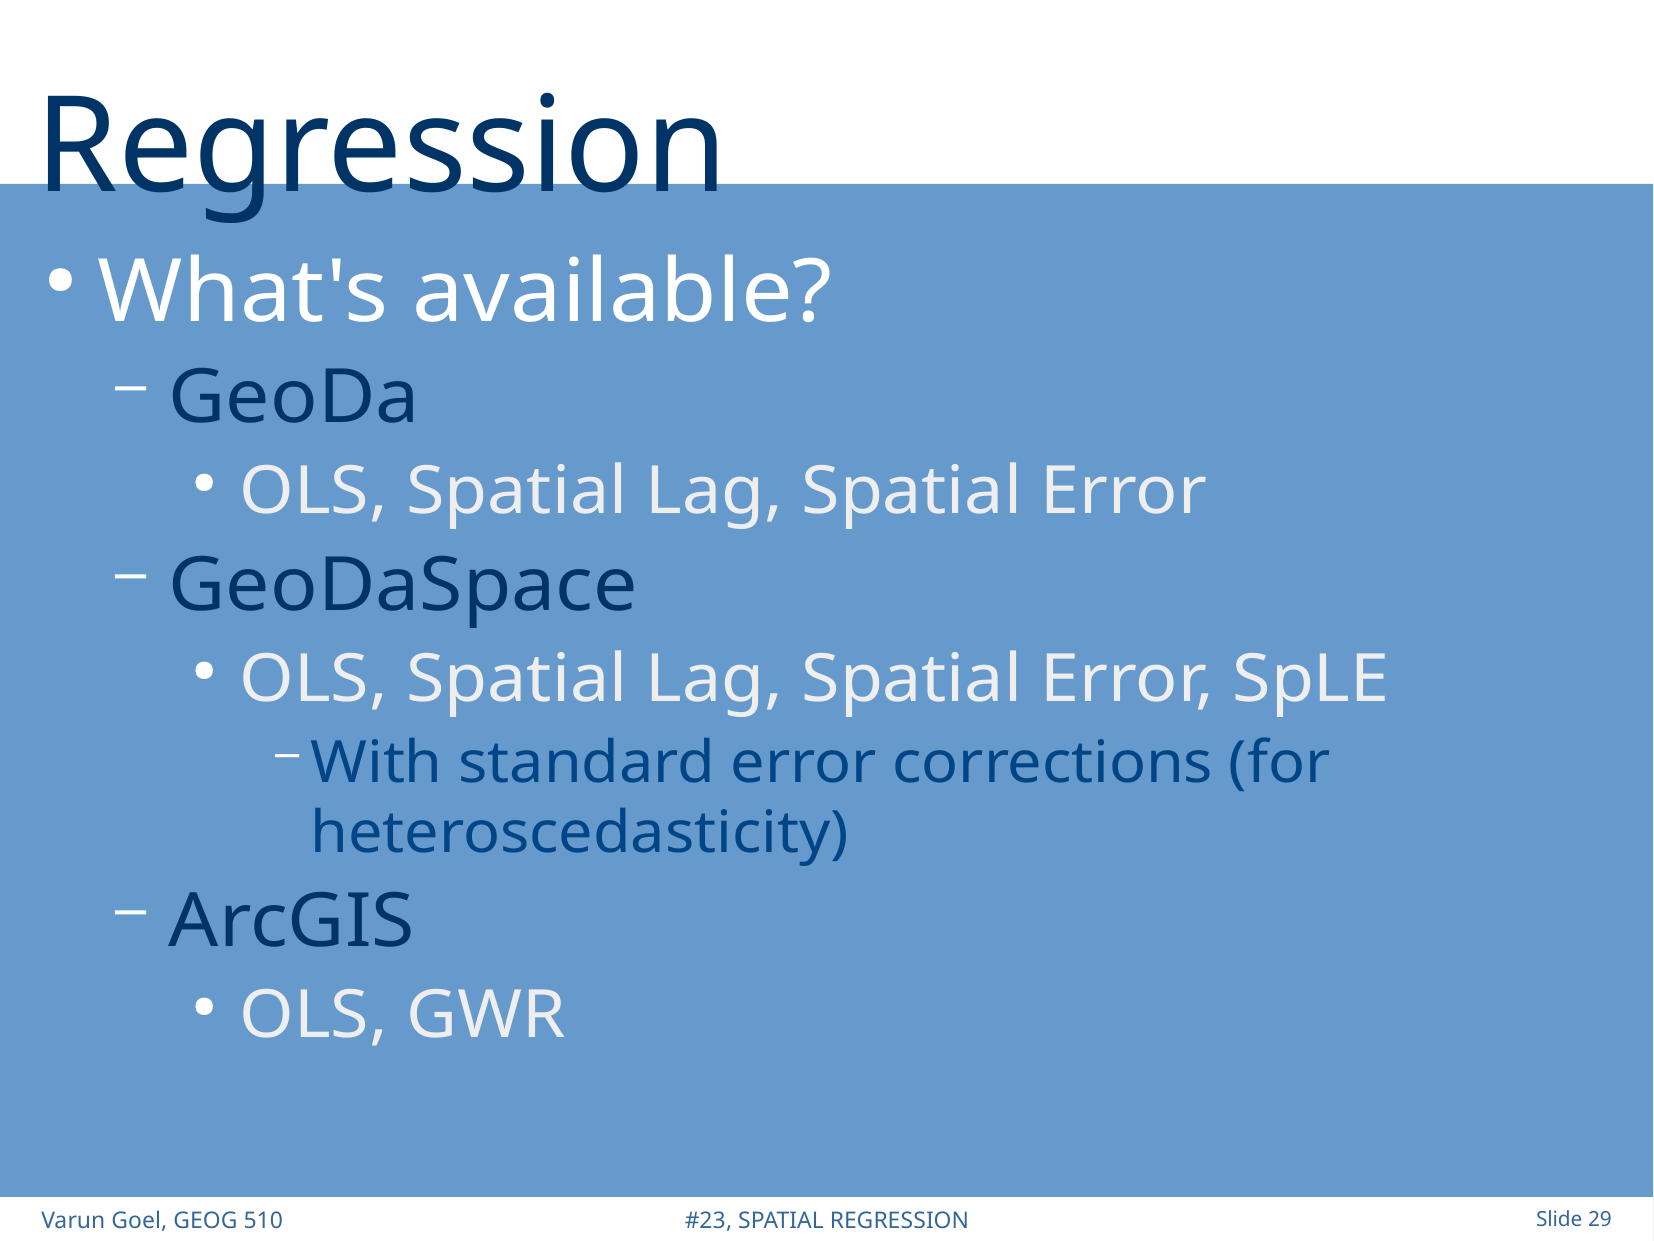

# Regression
What's available?
GeoDa
OLS, Spatial Lag, Spatial Error
GeoDaSpace
OLS, Spatial Lag, Spatial Error, SpLE
With standard error corrections (for heteroscedasticity)
ArcGIS
OLS, GWR
#23, SPATIAL REGRESSION
29